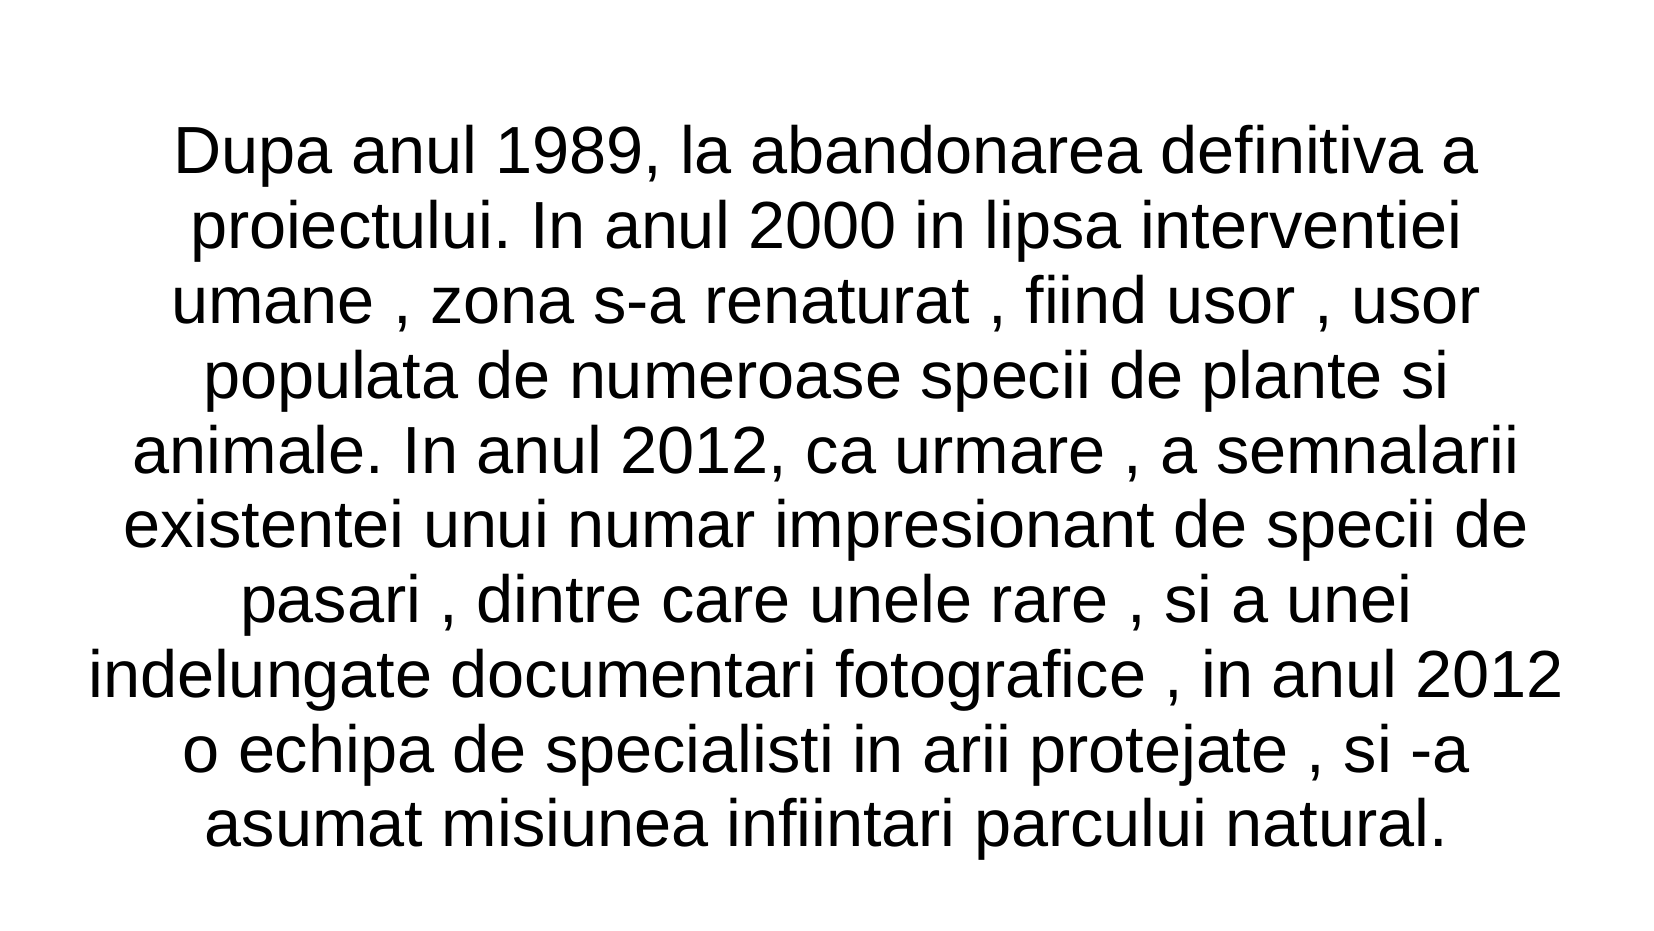

# Dupa anul 1989, la abandonarea definitiva a proiectului. In anul 2000 in lipsa interventiei umane , zona s-a renaturat , fiind usor , usor populata de numeroase specii de plante si animale. In anul 2012, ca urmare , a semnalarii existentei unui numar impresionant de specii de pasari , dintre care unele rare , si a unei indelungate documentari fotografice , in anul 2012 o echipa de specialisti in arii protejate , si -a asumat misiunea infiintari parcului natural.